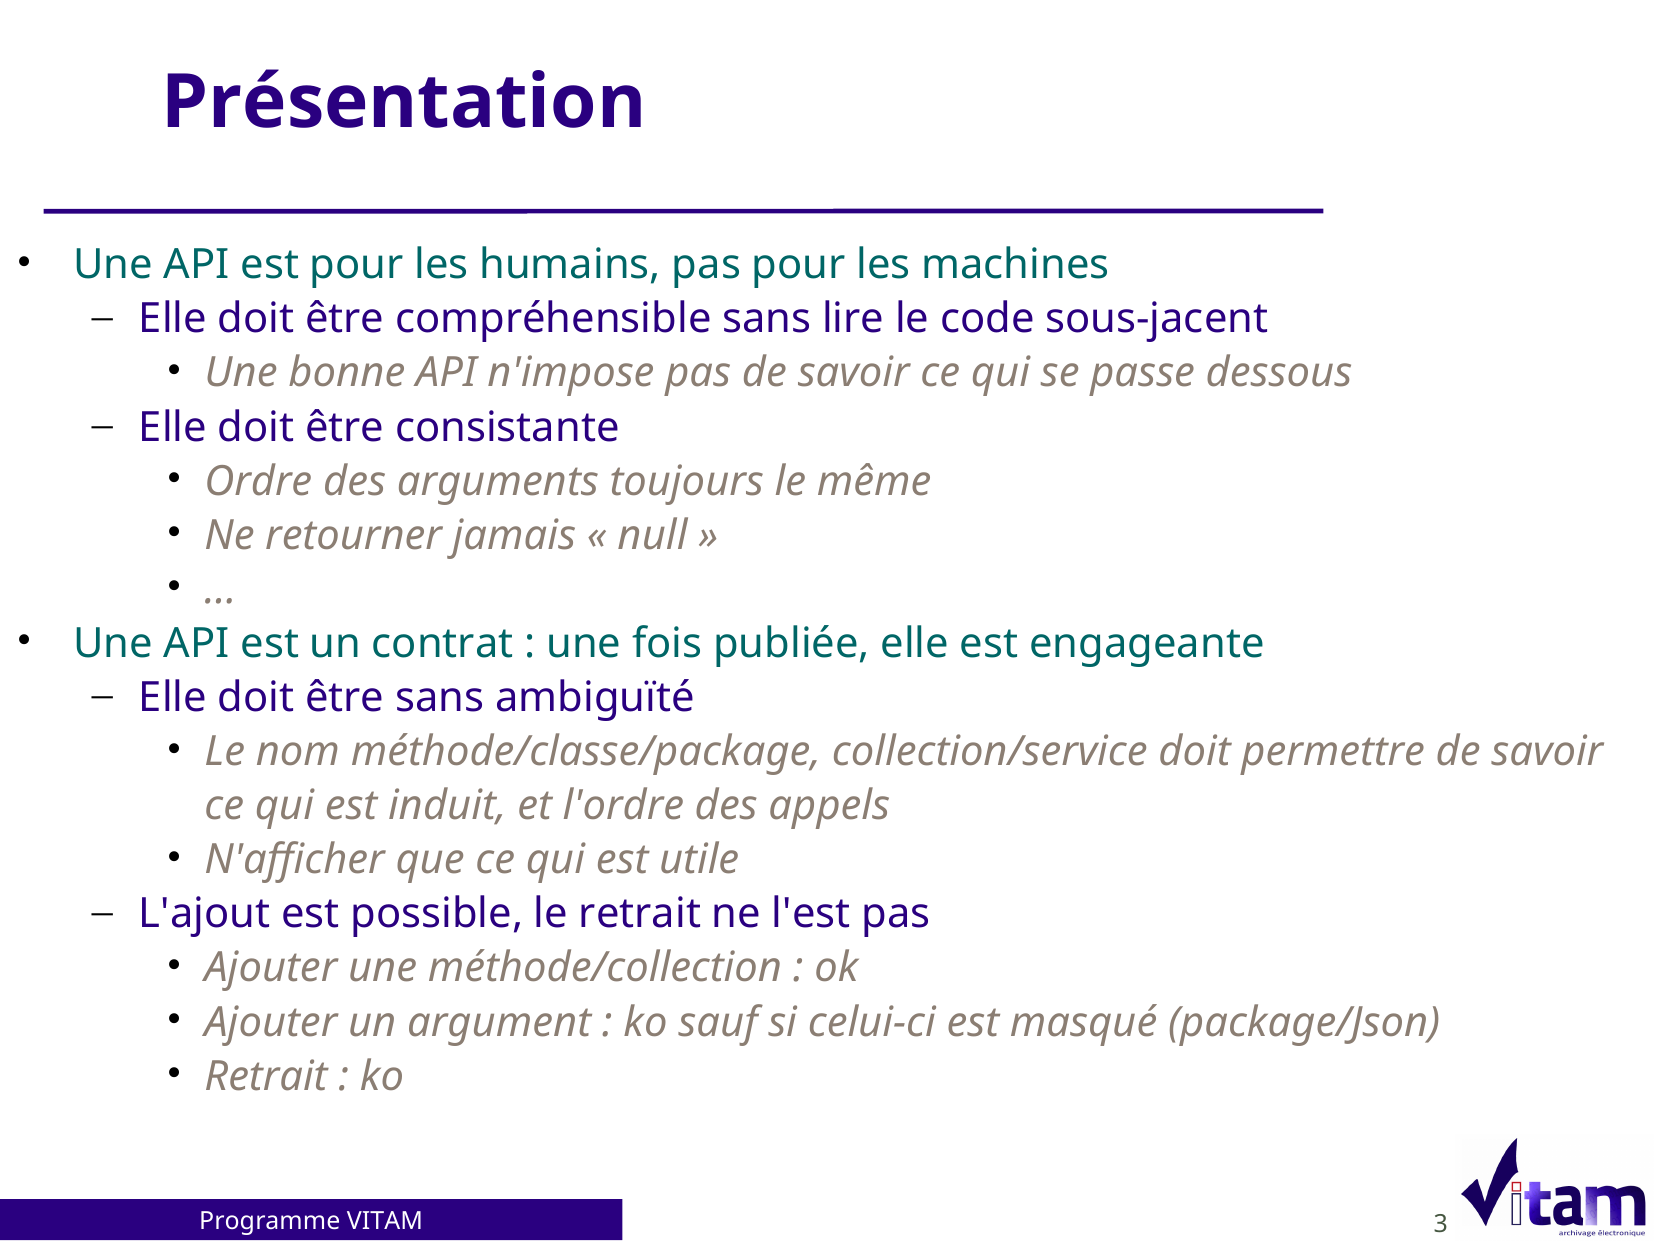

# Présentation
Une API est pour les humains, pas pour les machines
Elle doit être compréhensible sans lire le code sous-jacent
Une bonne API n'impose pas de savoir ce qui se passe dessous
Elle doit être consistante
Ordre des arguments toujours le même
Ne retourner jamais « null »
...
Une API est un contrat : une fois publiée, elle est engageante
Elle doit être sans ambiguïté
Le nom méthode/classe/package, collection/service doit permettre de savoir ce qui est induit, et l'ordre des appels
N'afficher que ce qui est utile
L'ajout est possible, le retrait ne l'est pas
Ajouter une méthode/collection : ok
Ajouter un argument : ko sauf si celui-ci est masqué (package/Json)
Retrait : ko
3